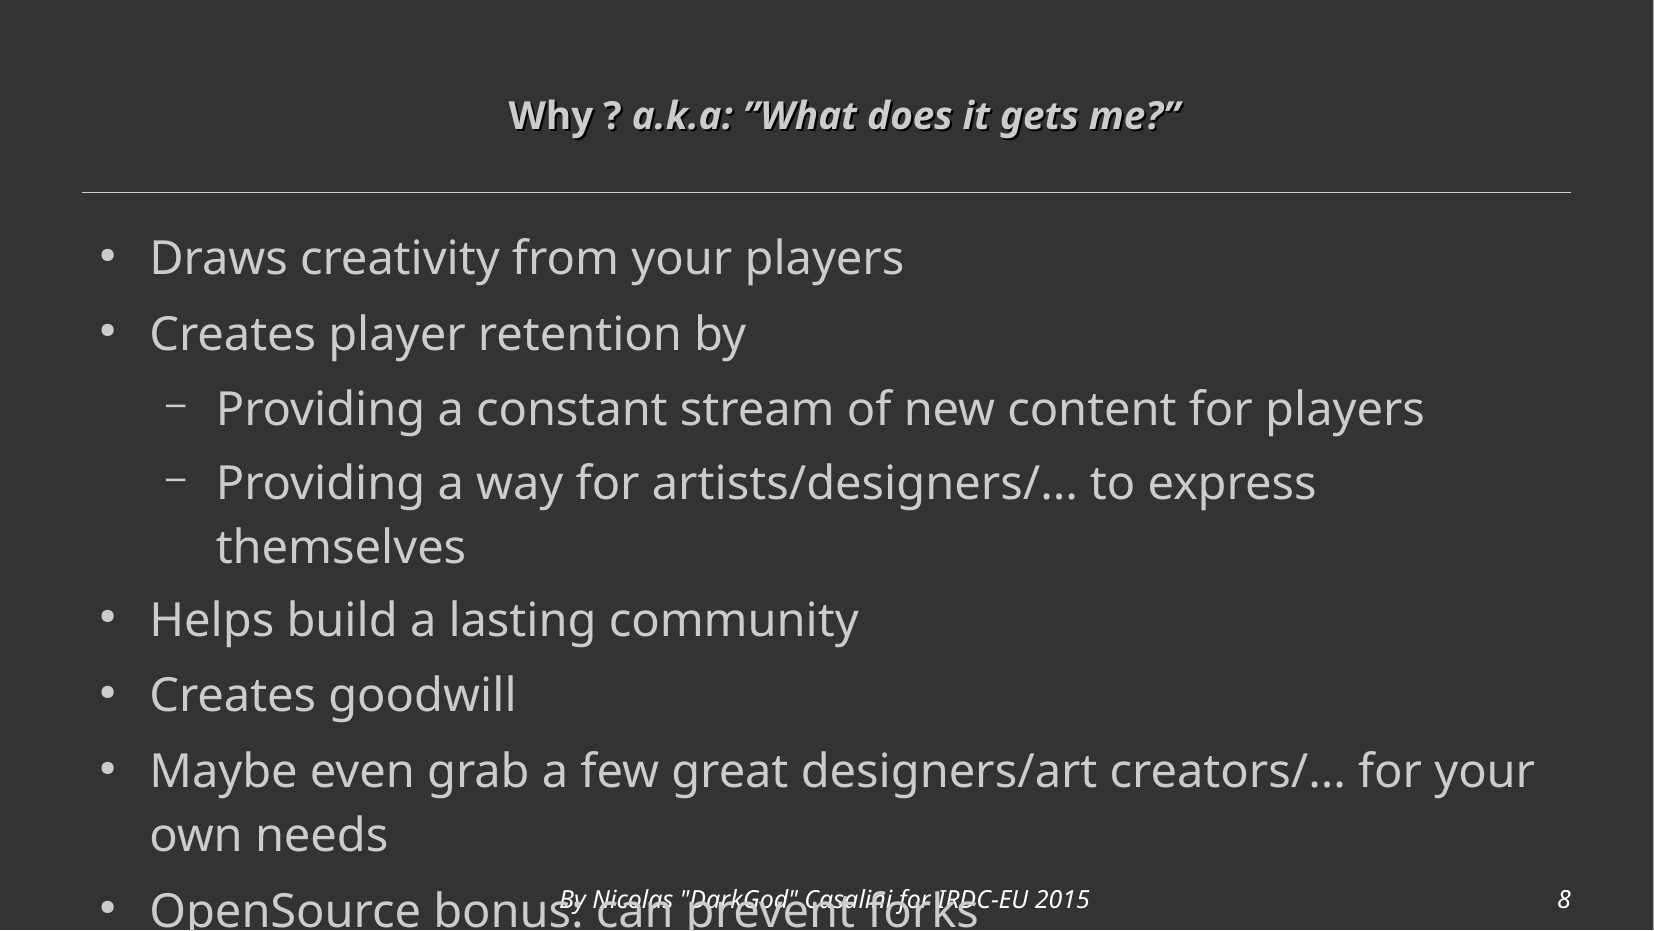

# Why ? a.k.a: ”What does it gets me?”
Draws creativity from your players
Creates player retention by
Providing a constant stream of new content for players
Providing a way for artists/designers/... to express themselves
Helps build a lasting community
Creates goodwill
Maybe even grab a few great designers/art creators/... for your own needs
OpenSource bonus: can prevent forks
By Nicolas "DarkGod" Casalini for IRDC-EU 2015
8